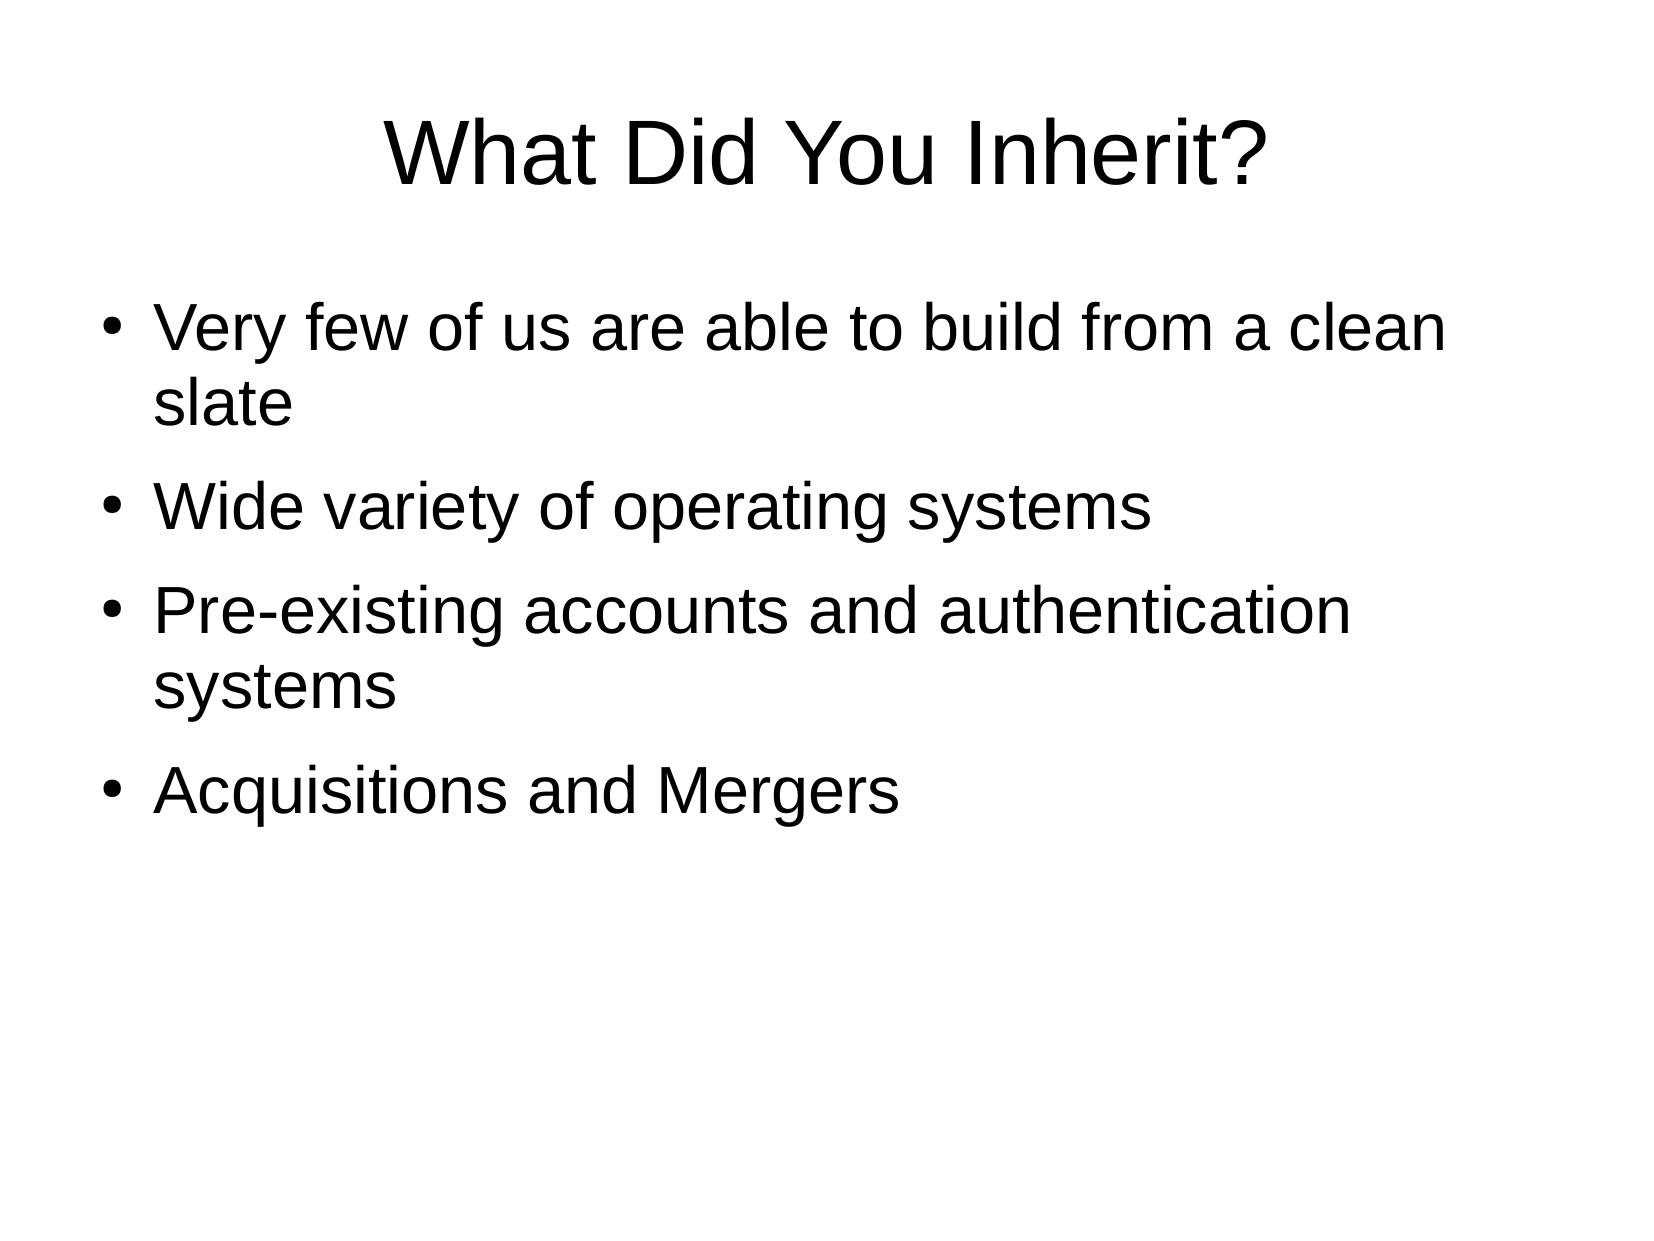

# What Did You Inherit?
Very few of us are able to build from a clean slate
Wide variety of operating systems
Pre-existing accounts and authentication systems
Acquisitions and Mergers